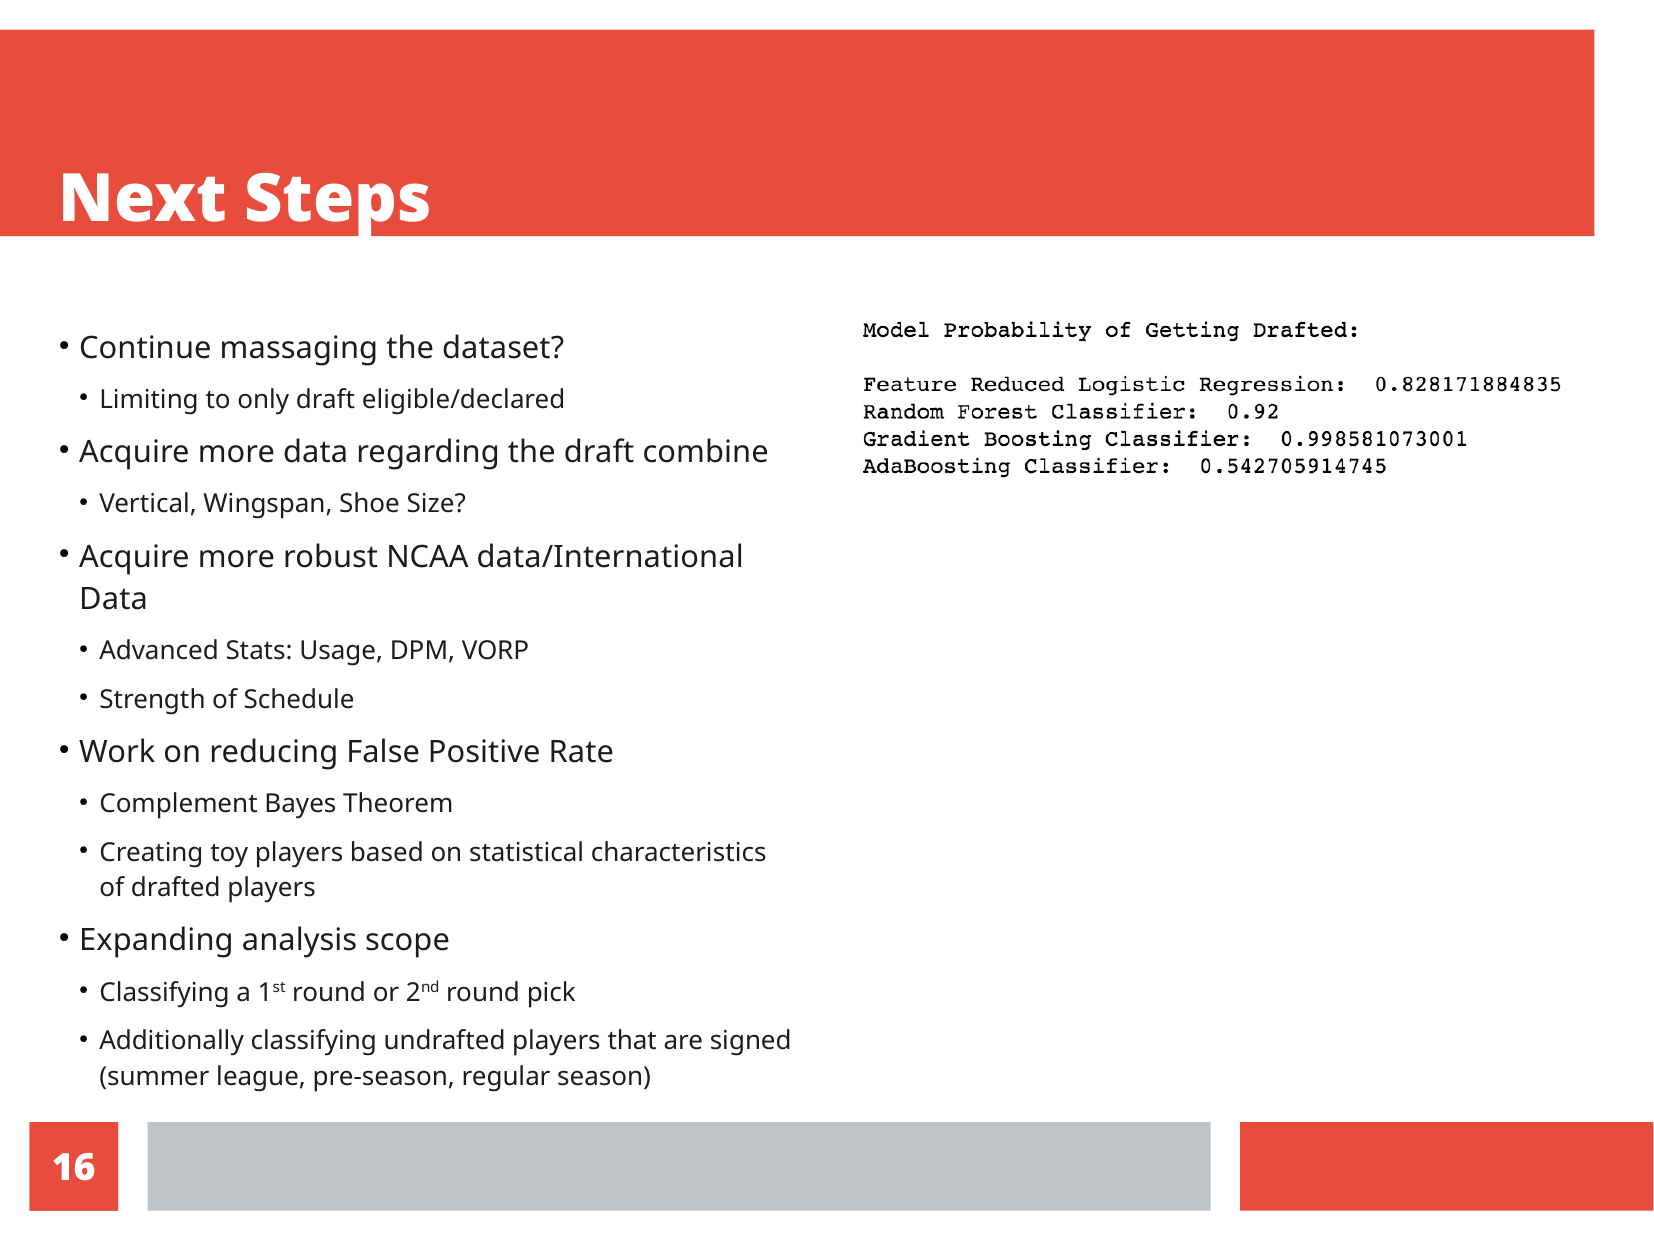

# Next Steps
Continue massaging the dataset?
Limiting to only draft eligible/declared
Acquire more data regarding the draft combine
Vertical, Wingspan, Shoe Size?
Acquire more robust NCAA data/International Data
Advanced Stats: Usage, DPM, VORP
Strength of Schedule
Work on reducing False Positive Rate
Complement Bayes Theorem
Creating toy players based on statistical characteristics of drafted players
Expanding analysis scope
Classifying a 1st round or 2nd round pick
Additionally classifying undrafted players that are signed (summer league, pre-season, regular season)
16